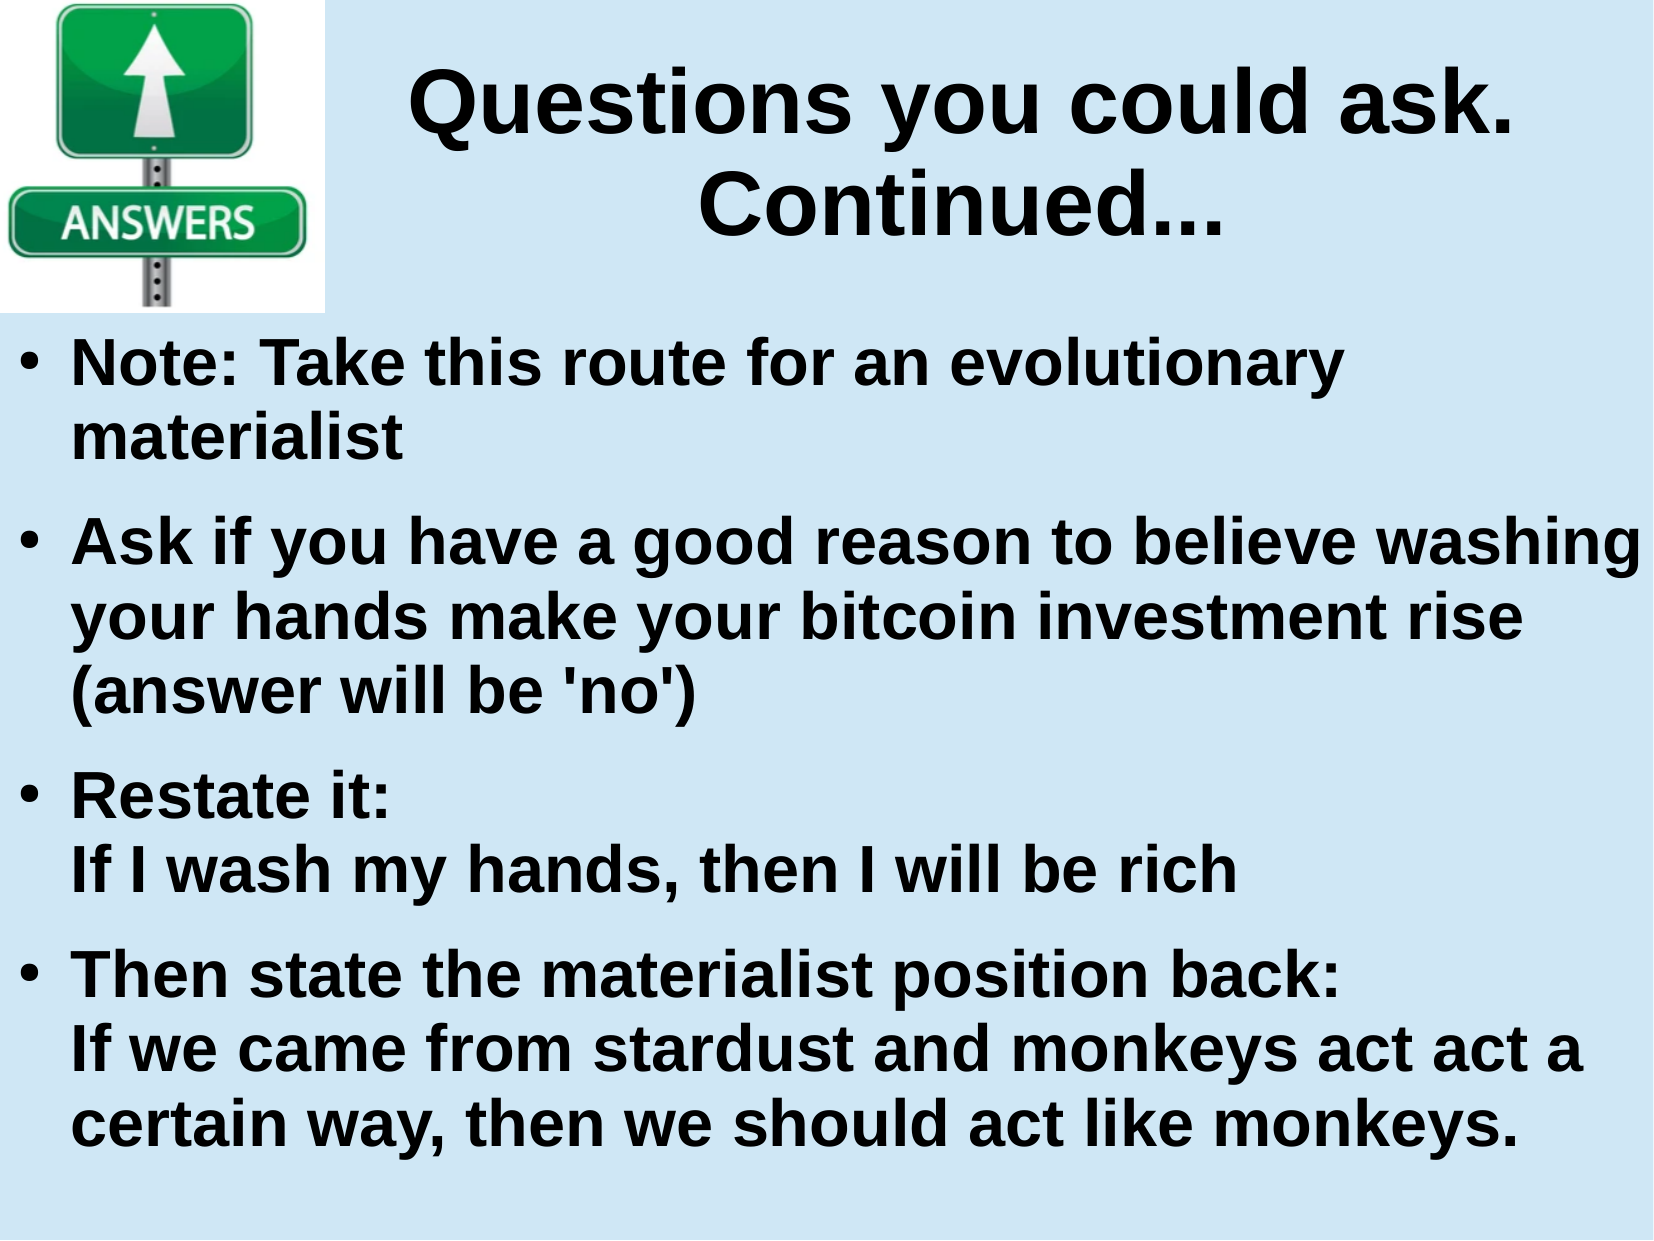

# Questions you could ask. Continued...
Note: Take this route for an evolutionary materialist
Ask if you have a good reason to believe washing your hands make your bitcoin investment rise
(answer will be 'no')
Restate it:
If I wash my hands, then I will be rich
Then state the materialist position back:
If we came from stardust and monkeys act act a certain way, then we should act like monkeys.